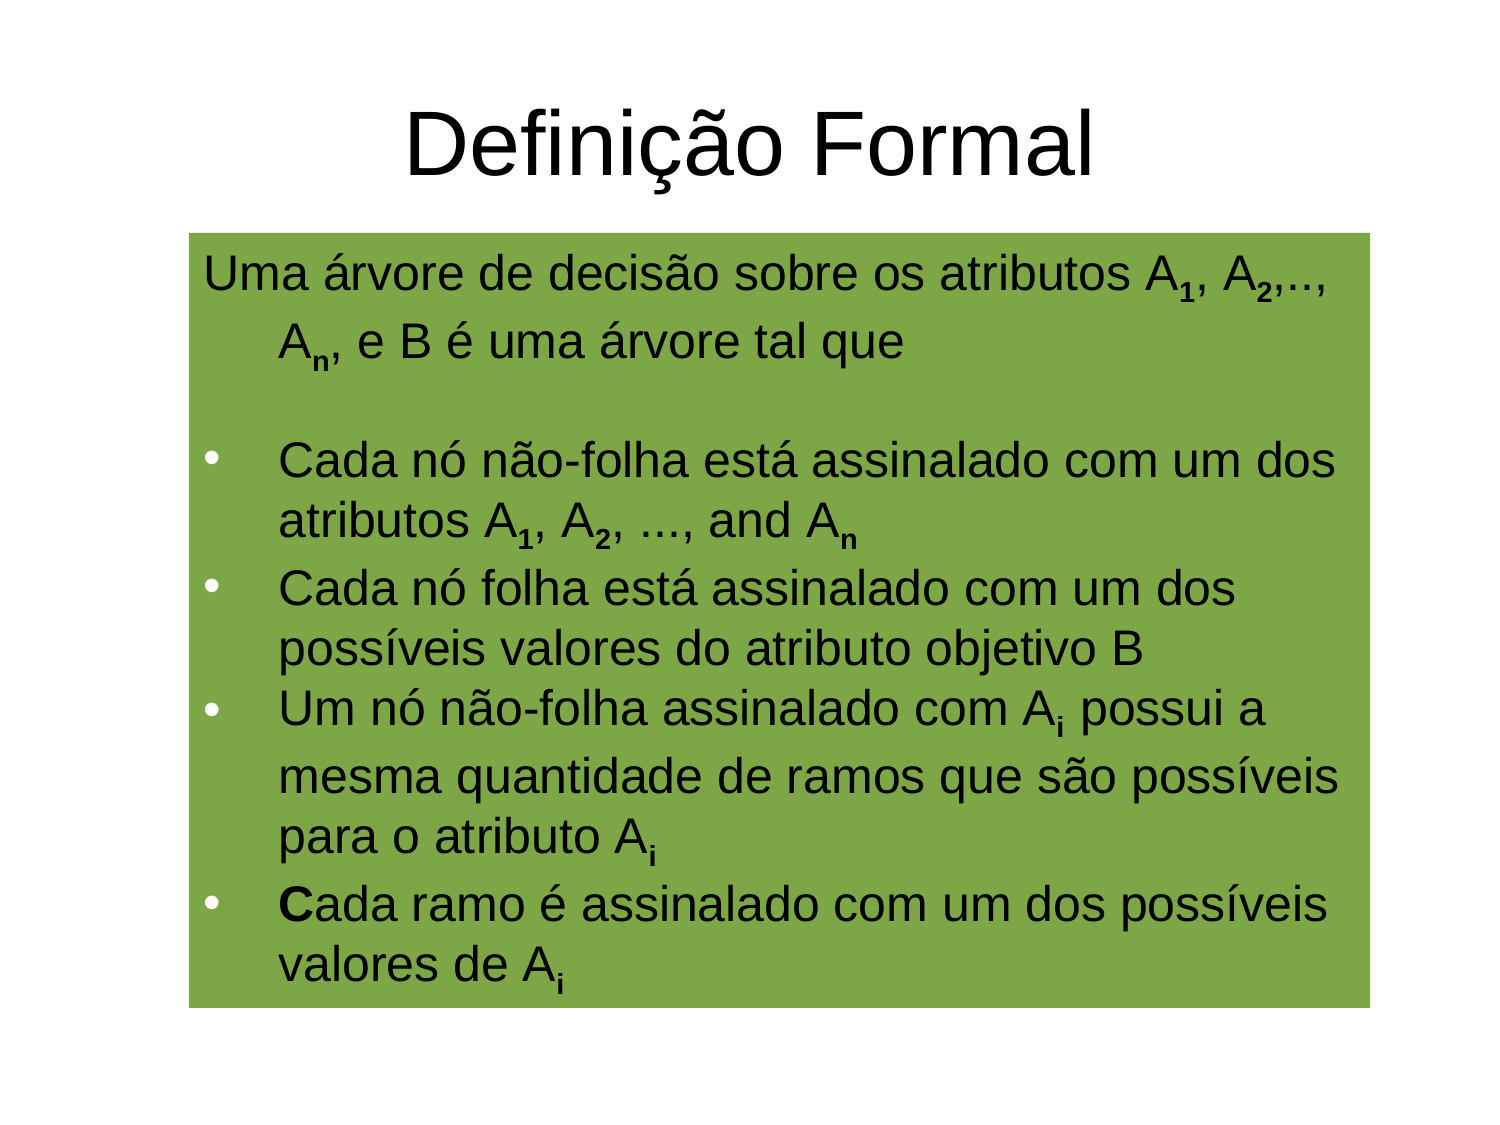

# Definição Formal
Uma árvore de decisão sobre os atributos A1, A2,.., An, e B é uma árvore tal que
Cada nó não-folha está assinalado com um dos atributos A1, A2, ..., and An
Cada nó folha está assinalado com um dos possíveis valores do atributo objetivo B
Um nó não-folha assinalado com Ai possui a mesma quantidade de ramos que são possíveis para o atributo Ai
Cada ramo é assinalado com um dos possíveis valores de Ai